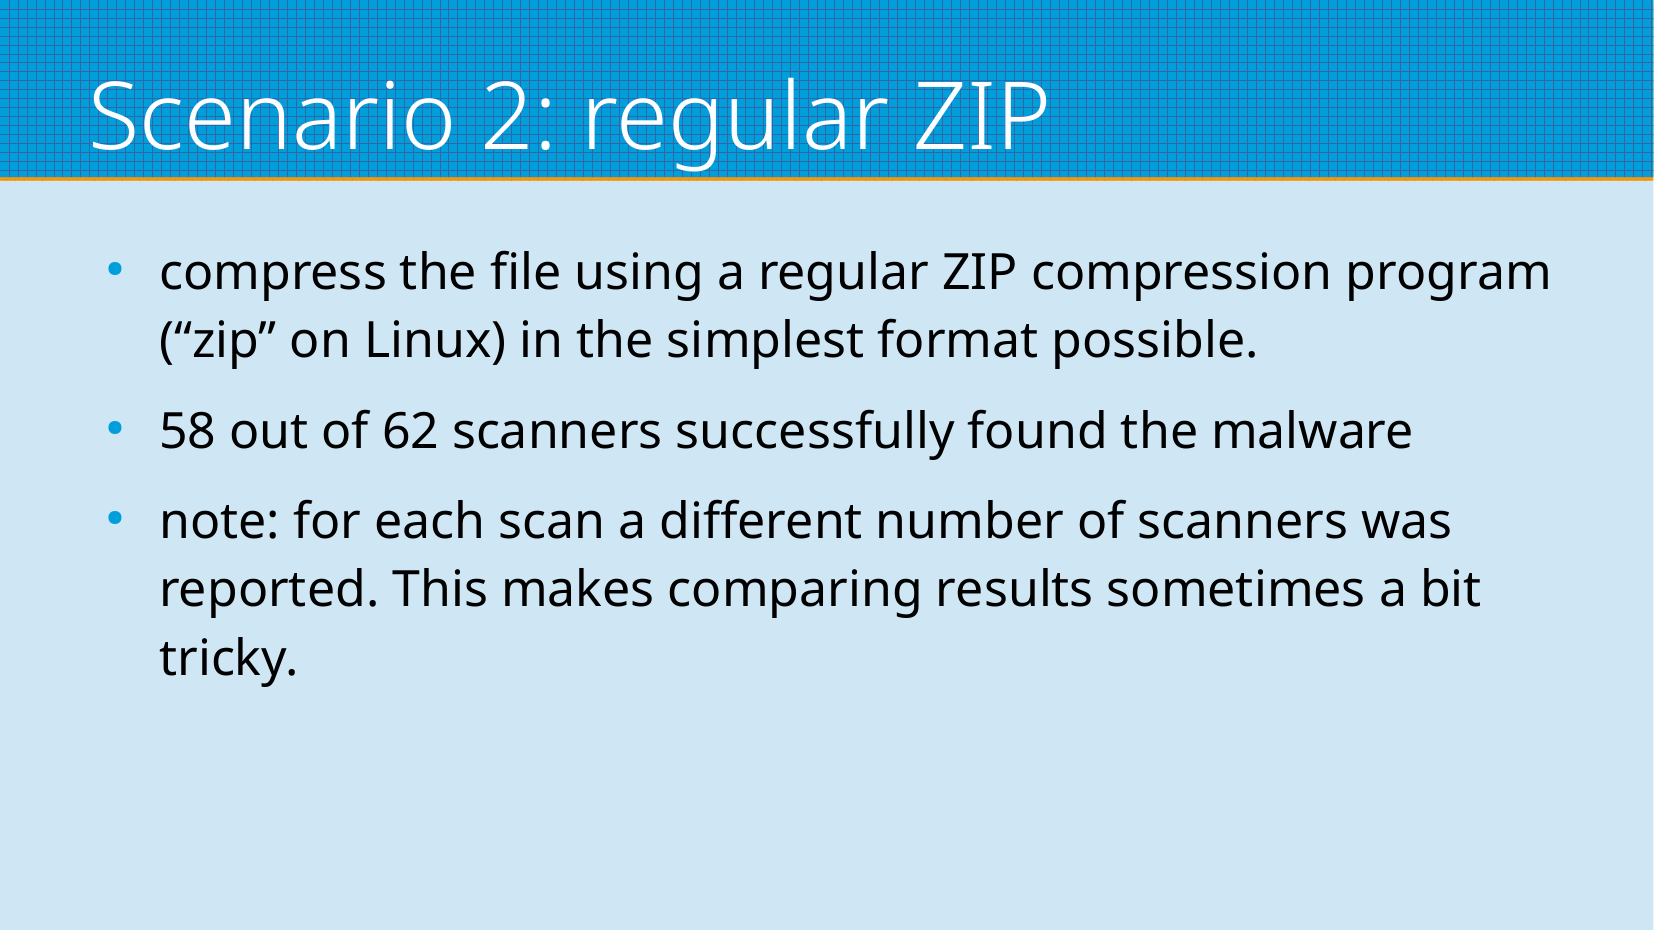

# Scenario 2: regular ZIP
compress the file using a regular ZIP compression program (“zip” on Linux) in the simplest format possible.
58 out of 62 scanners successfully found the malware
note: for each scan a different number of scanners was reported. This makes comparing results sometimes a bit tricky.